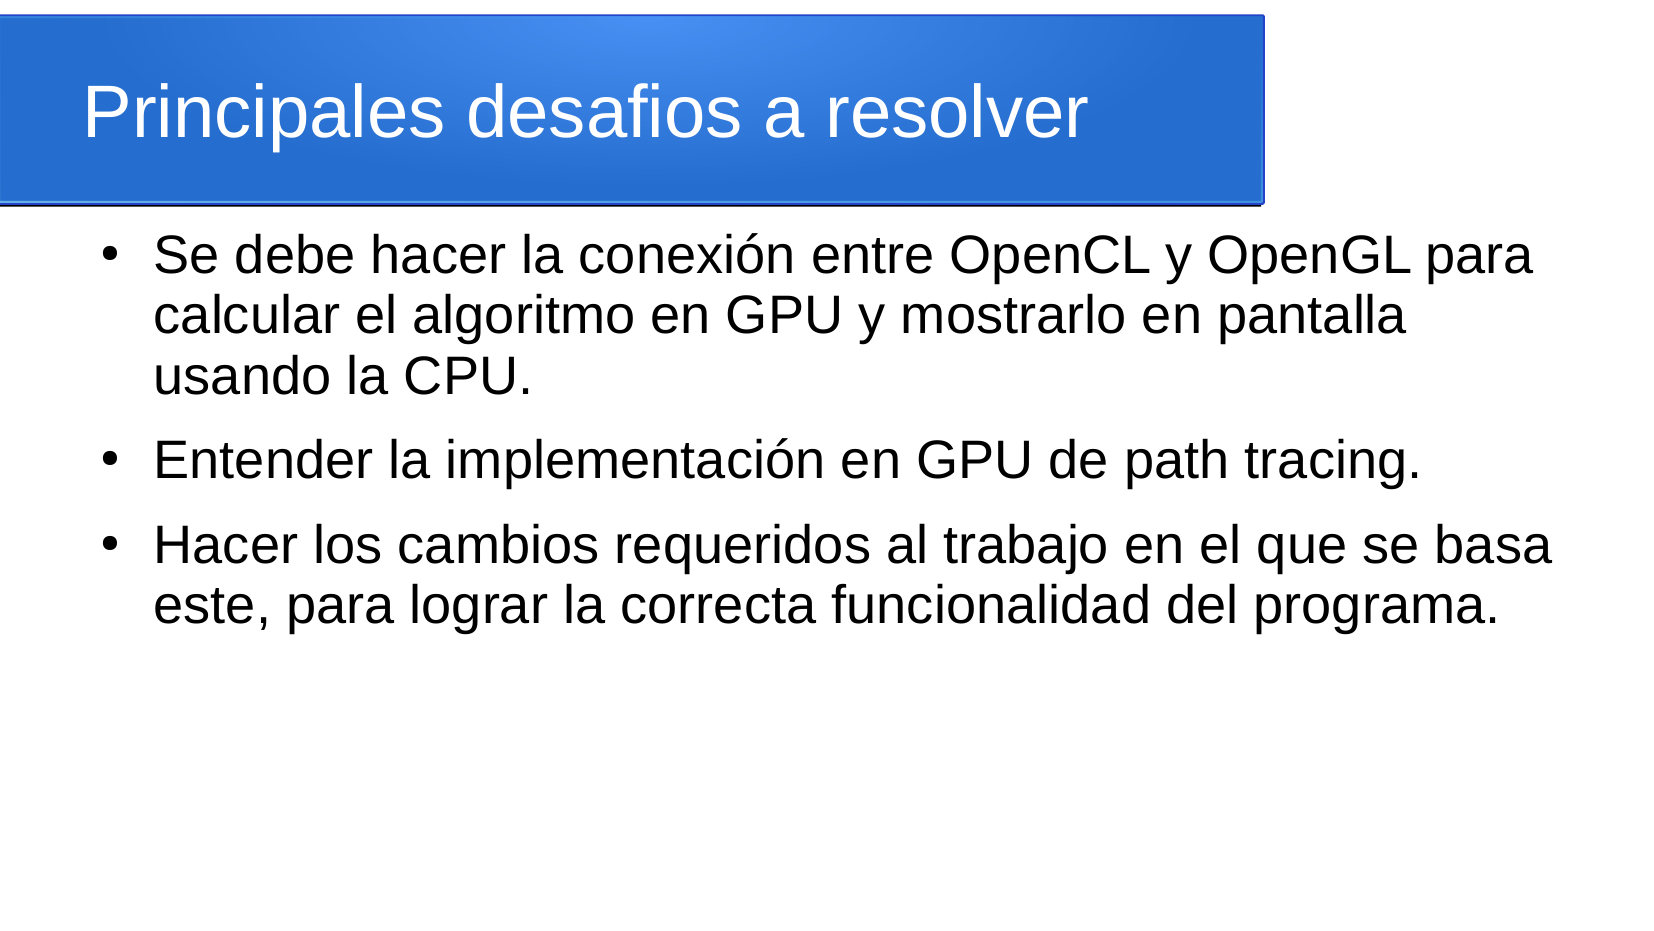

# Principales desafios a resolver
Se debe hacer la conexión entre OpenCL y OpenGL para calcular el algoritmo en GPU y mostrarlo en pantalla usando la CPU.
Entender la implementación en GPU de path tracing.
Hacer los cambios requeridos al trabajo en el que se basa este, para lograr la correcta funcionalidad del programa.